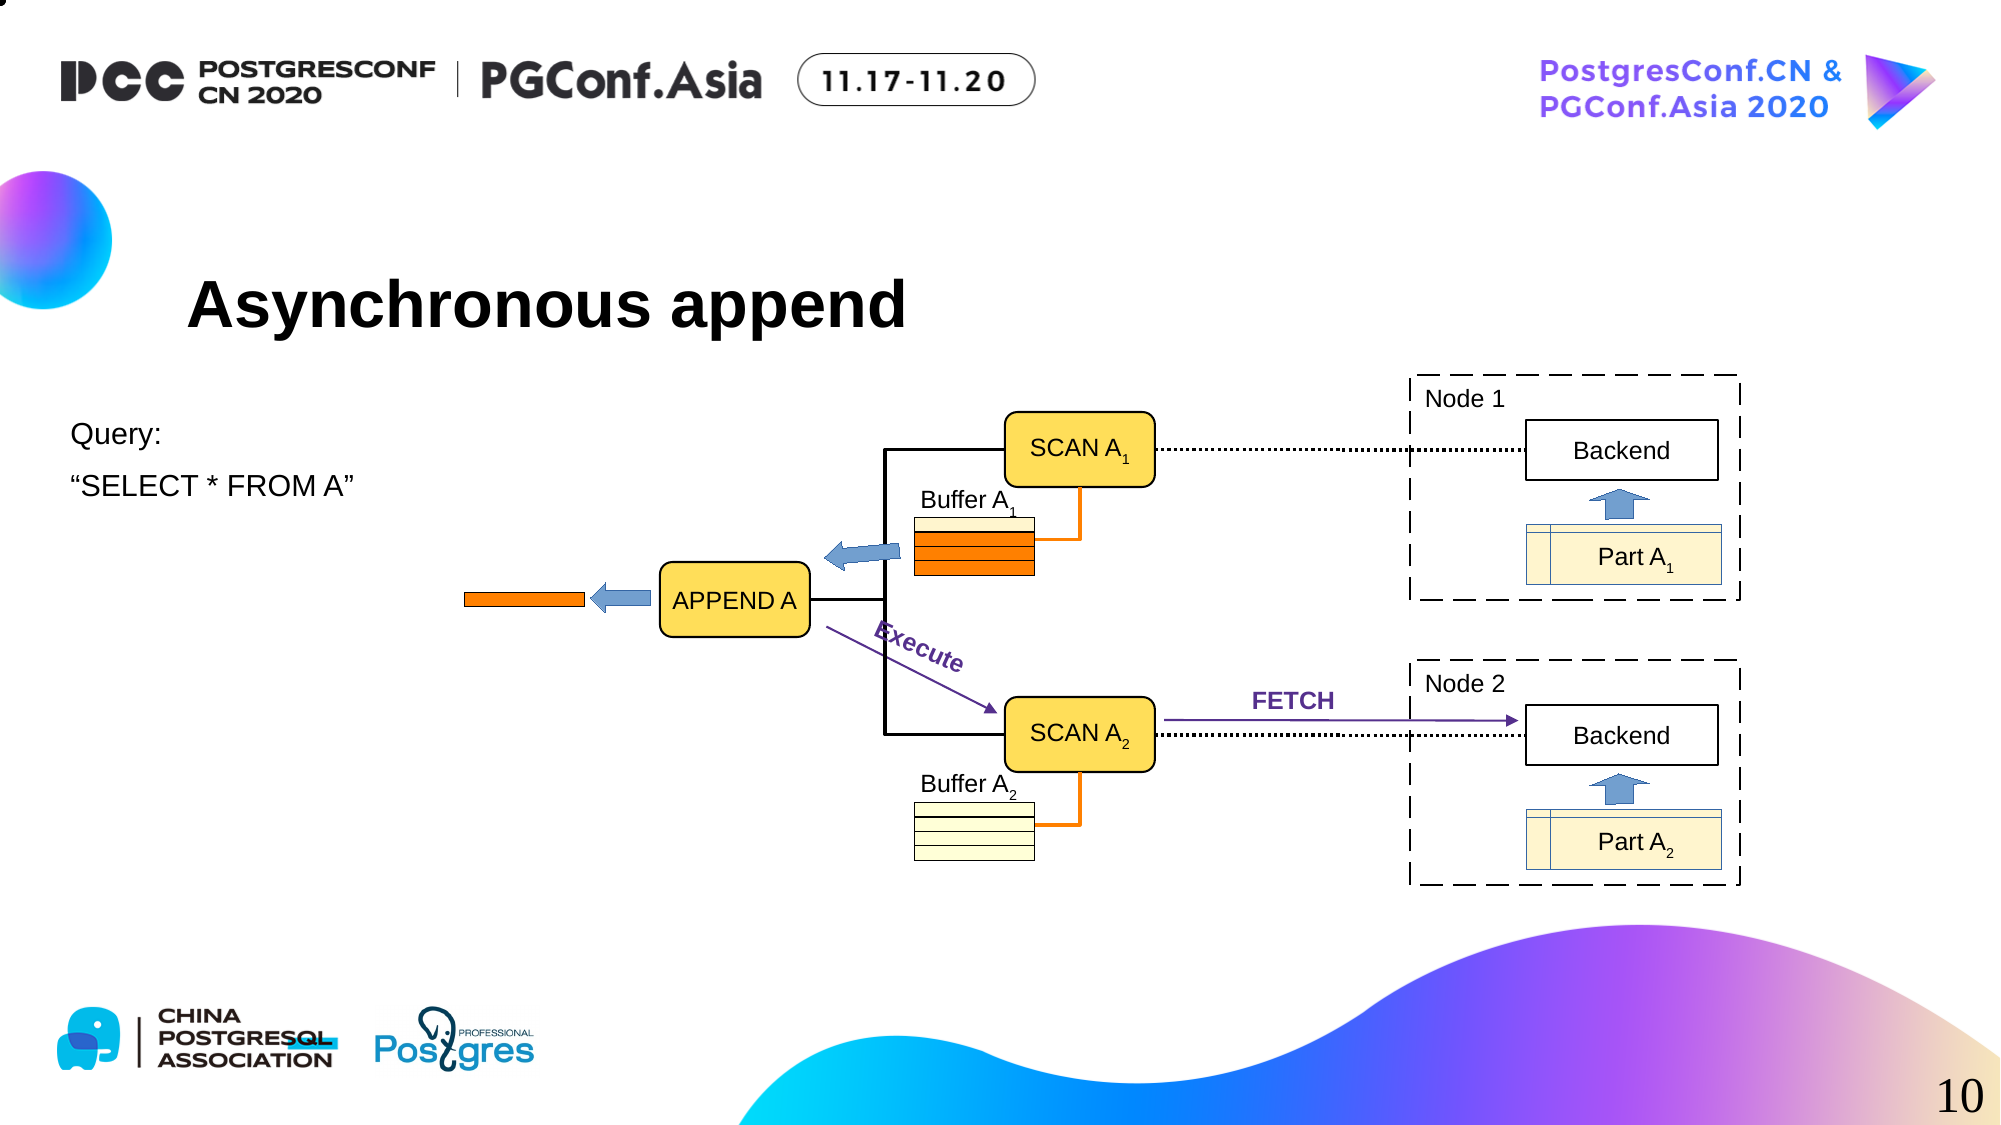

Asynchronous append
Node 1
Query:
“SELECT * FROM A”
SCAN A1
Backend
Buffer A1
Part A1
APPEND A
Execute
Node 2
FETCH
SCAN A2
Backend
Buffer A2
Part A2